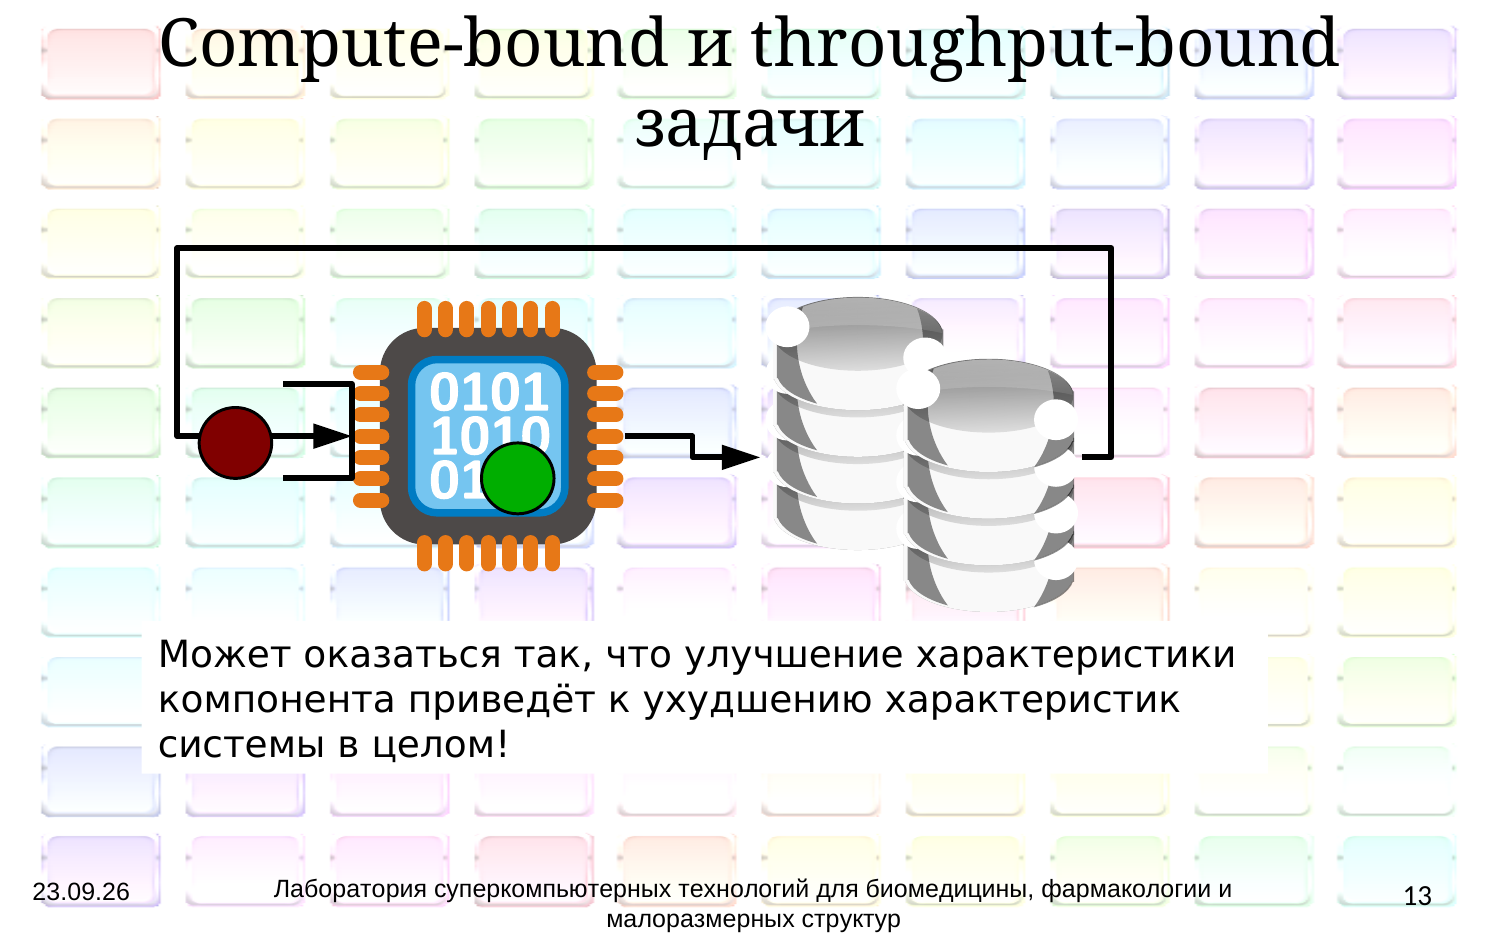

# Compute-bound и throughput-bound задачи
Может оказаться так, что улучшение характеристики
компонента приведёт к ухудшению характеристик
системы в целом!
Лаборатория суперкомпьютерных технологий для биомедицины, фармакологии и малоразмерных структур